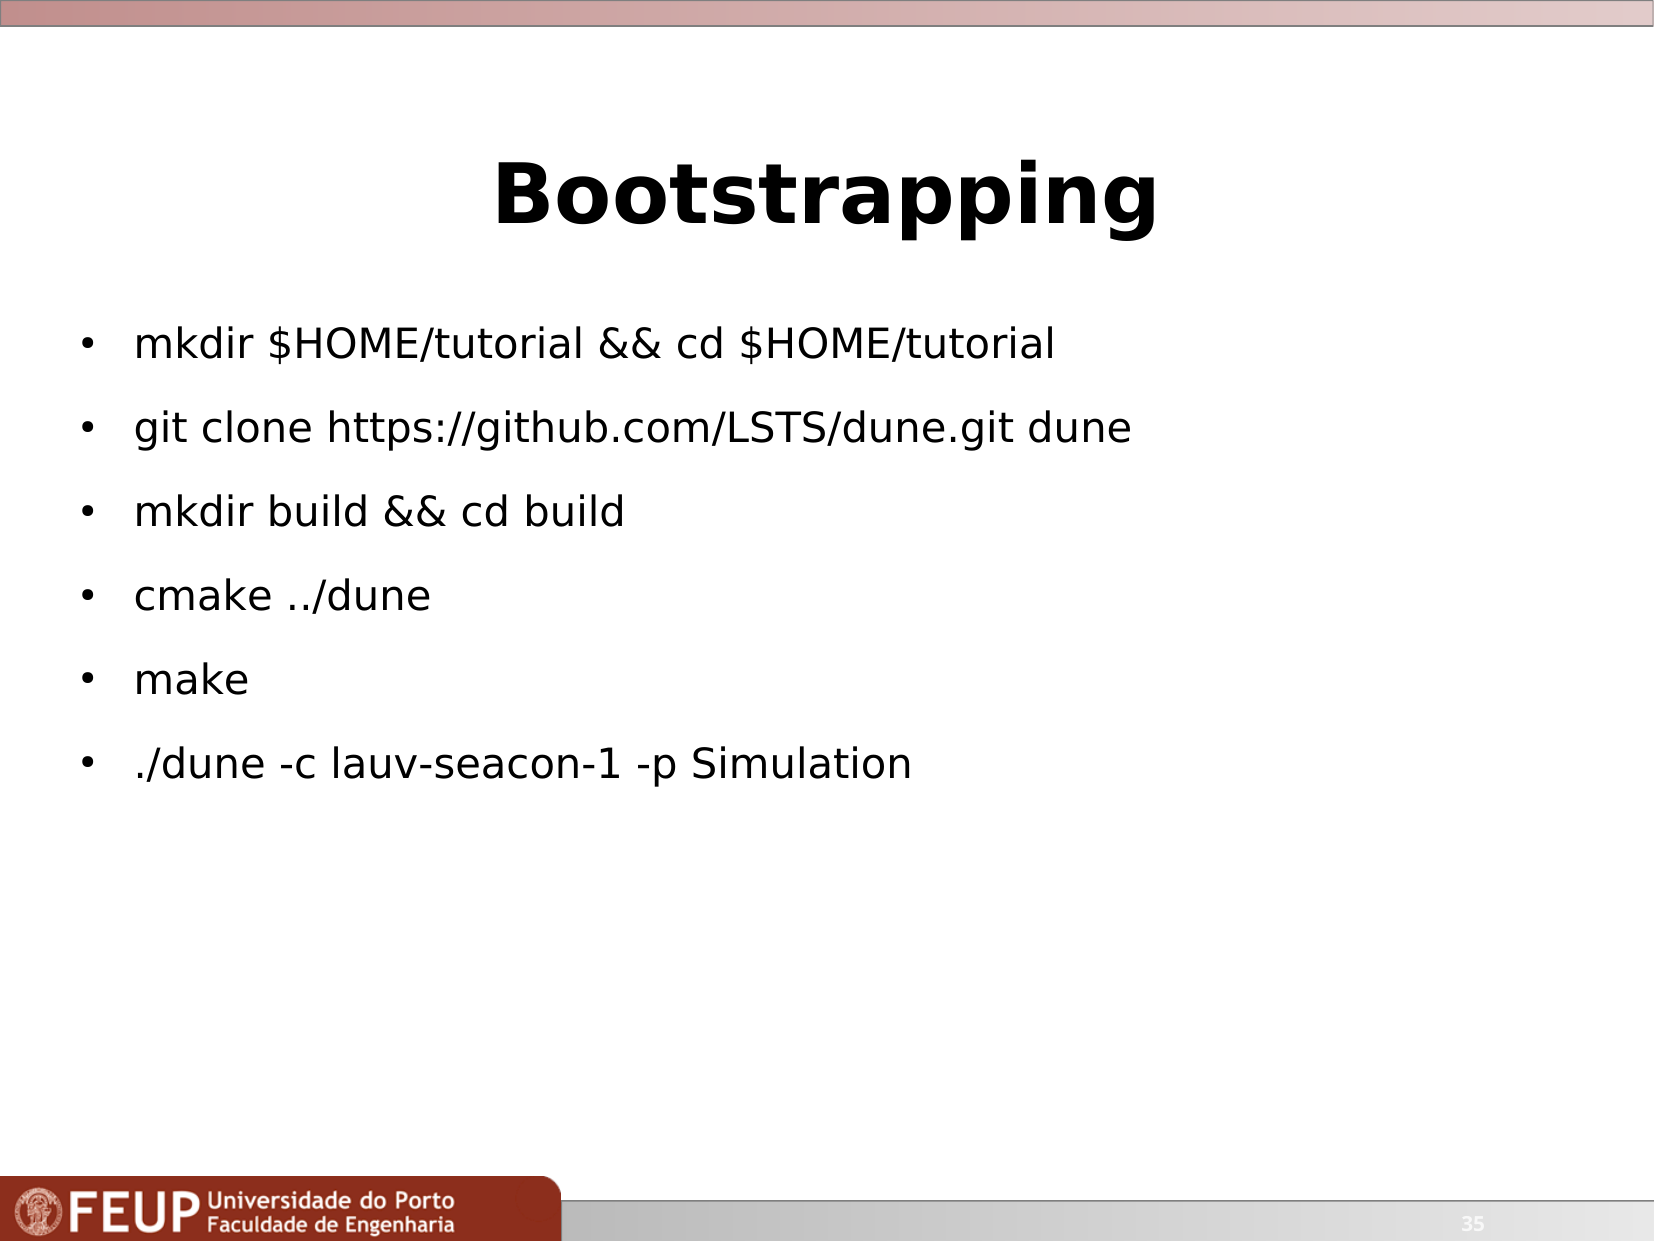

# Bootstrapping
mkdir $HOME/tutorial && cd $HOME/tutorial
git clone https://github.com/LSTS/dune.git dune
mkdir build && cd build
cmake ../dune
make
./dune -c lauv-seacon-1 -p Simulation